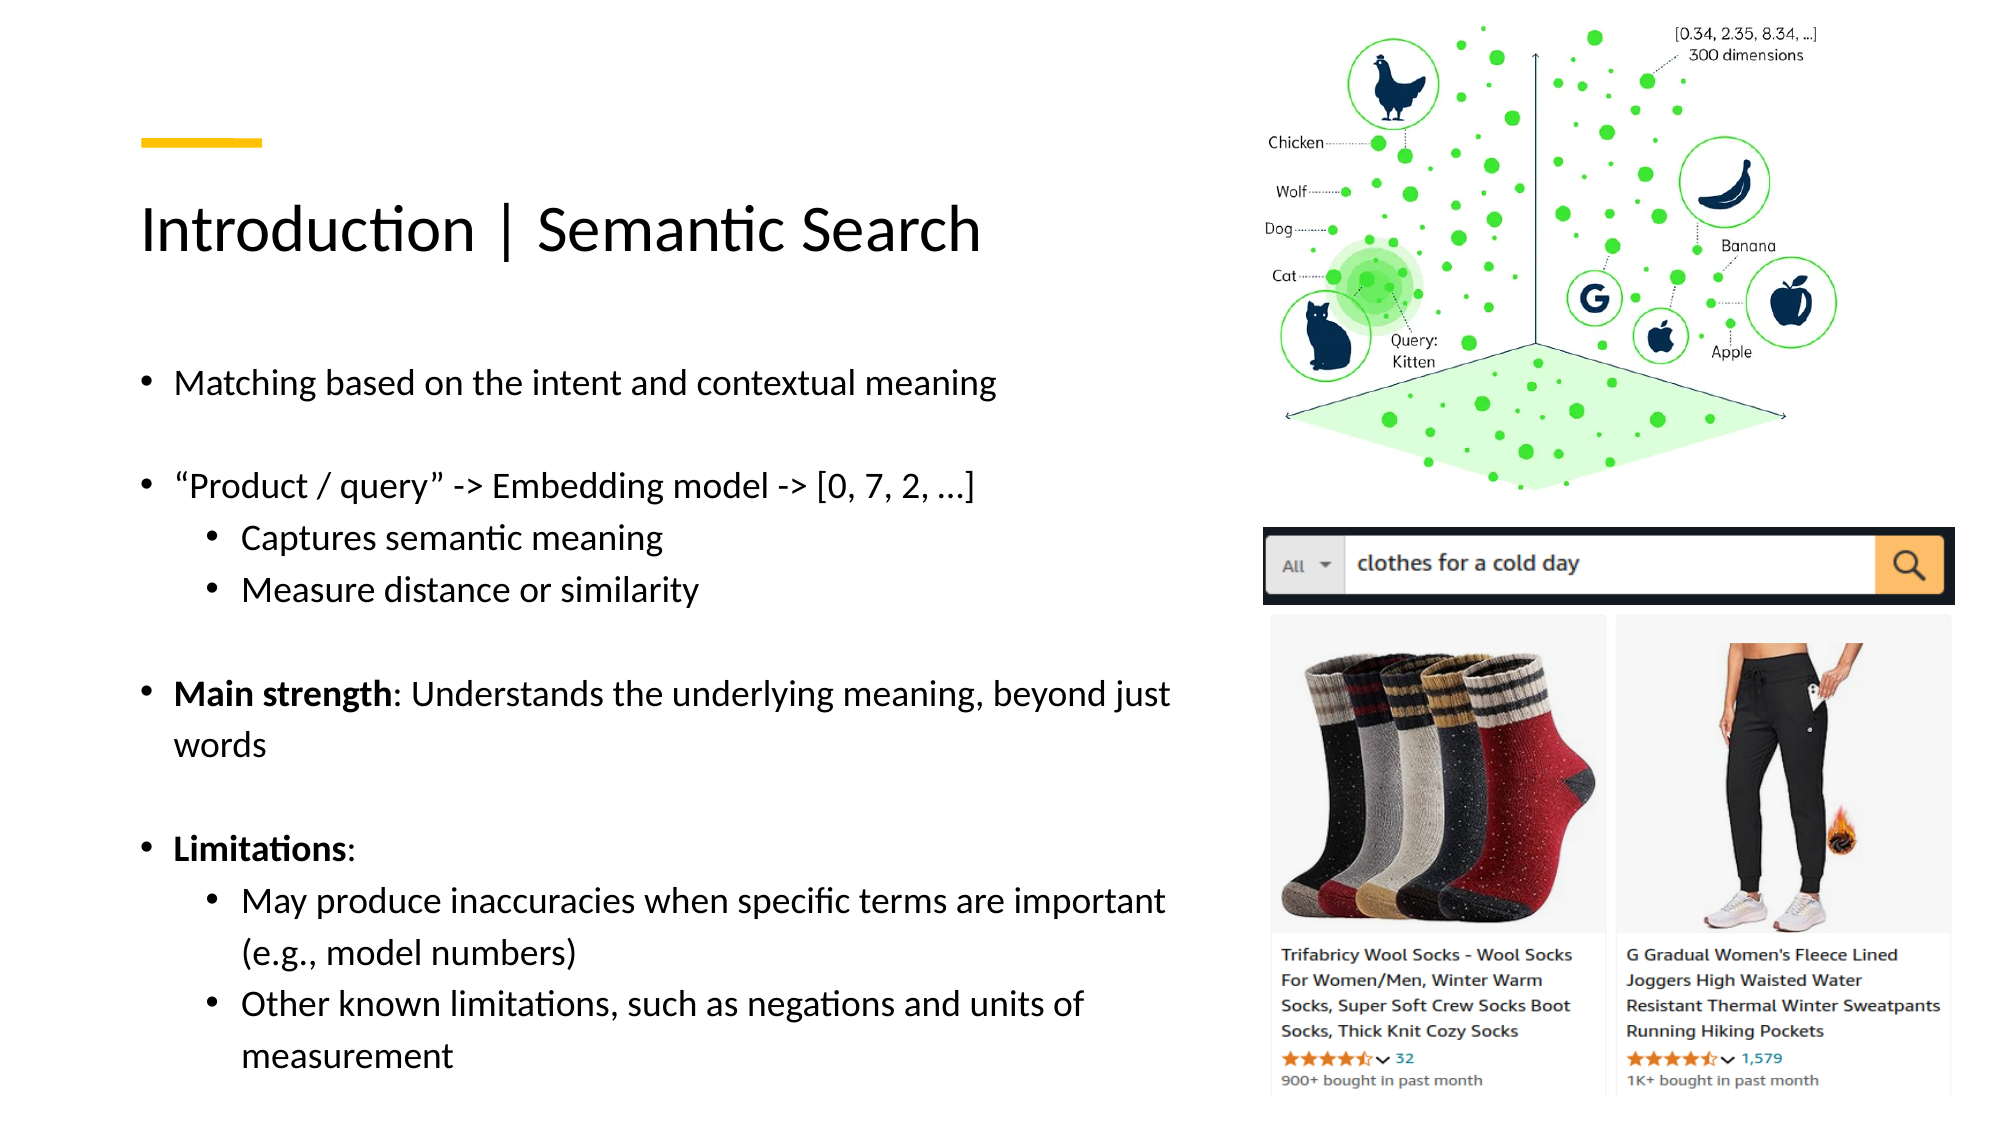

# Introduction | Semantic Search
Matching based on the intent and contextual meaning
“Product / query” -> Embedding model -> [0, 7, 2, …]
Captures semantic meaning
Measure distance or similarity
Main strength: Understands the underlying meaning, beyond just words
Limitations:
May produce inaccuracies when specific terms are important (e.g., model numbers)
Other known limitations, such as negations and units of measurement